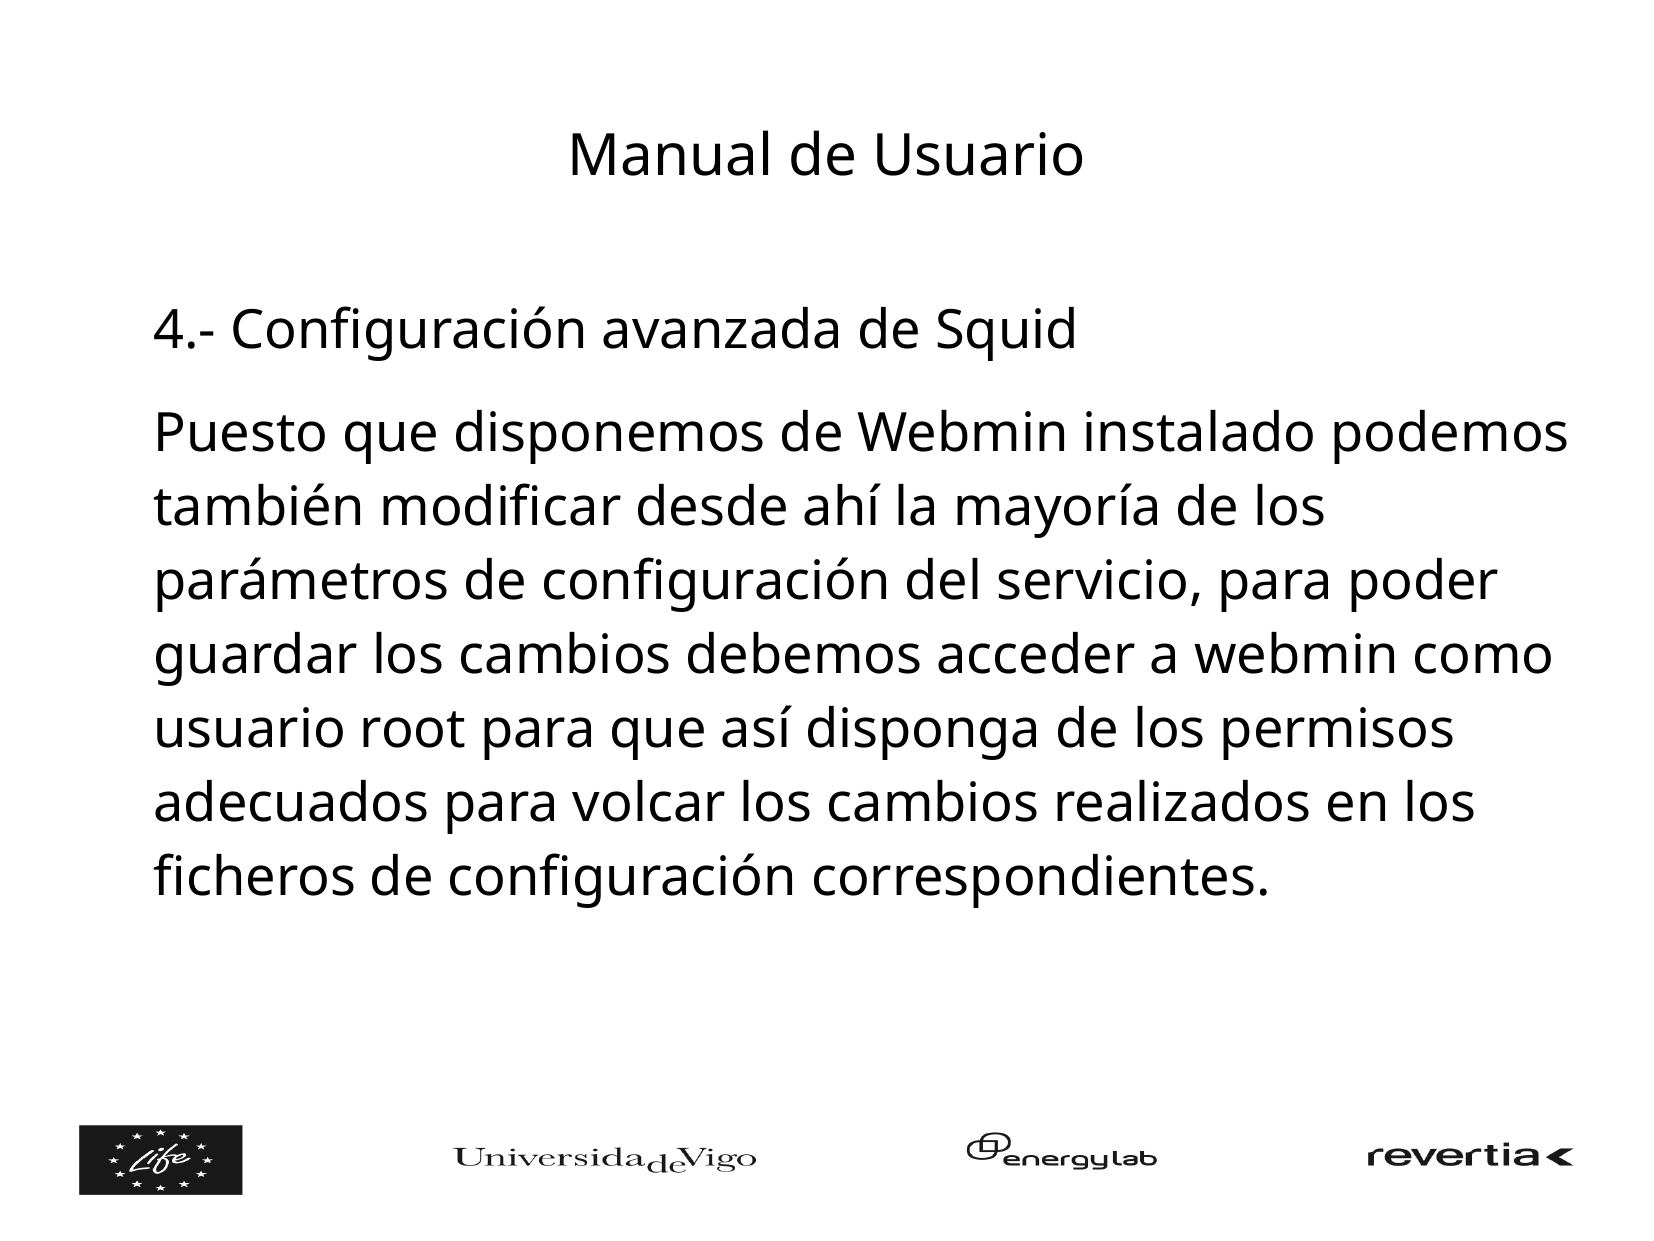

# Manual de Usuario
4.- Configuración avanzada de Squid
Puesto que disponemos de Webmin instalado podemos también modificar desde ahí la mayoría de los parámetros de configuración del servicio, para poder guardar los cambios debemos acceder a webmin como usuario root para que así disponga de los permisos adecuados para volcar los cambios realizados en los ficheros de configuración correspondientes.